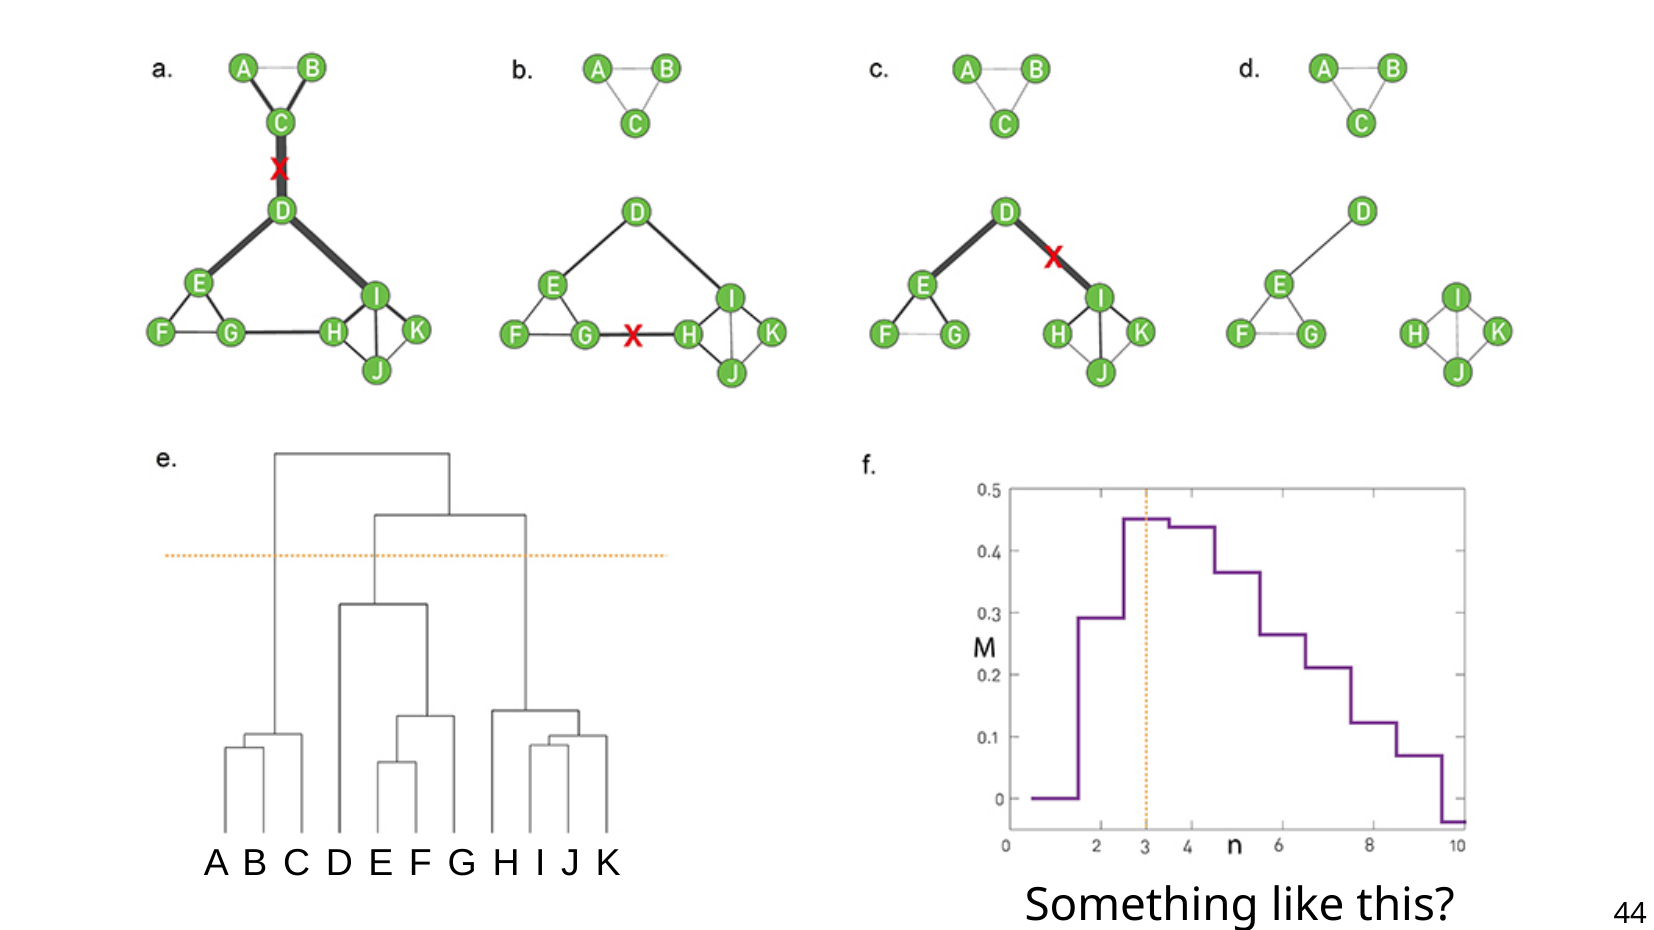

# Divisive clustering
A B C D E F G H I J K
Something like this?
44